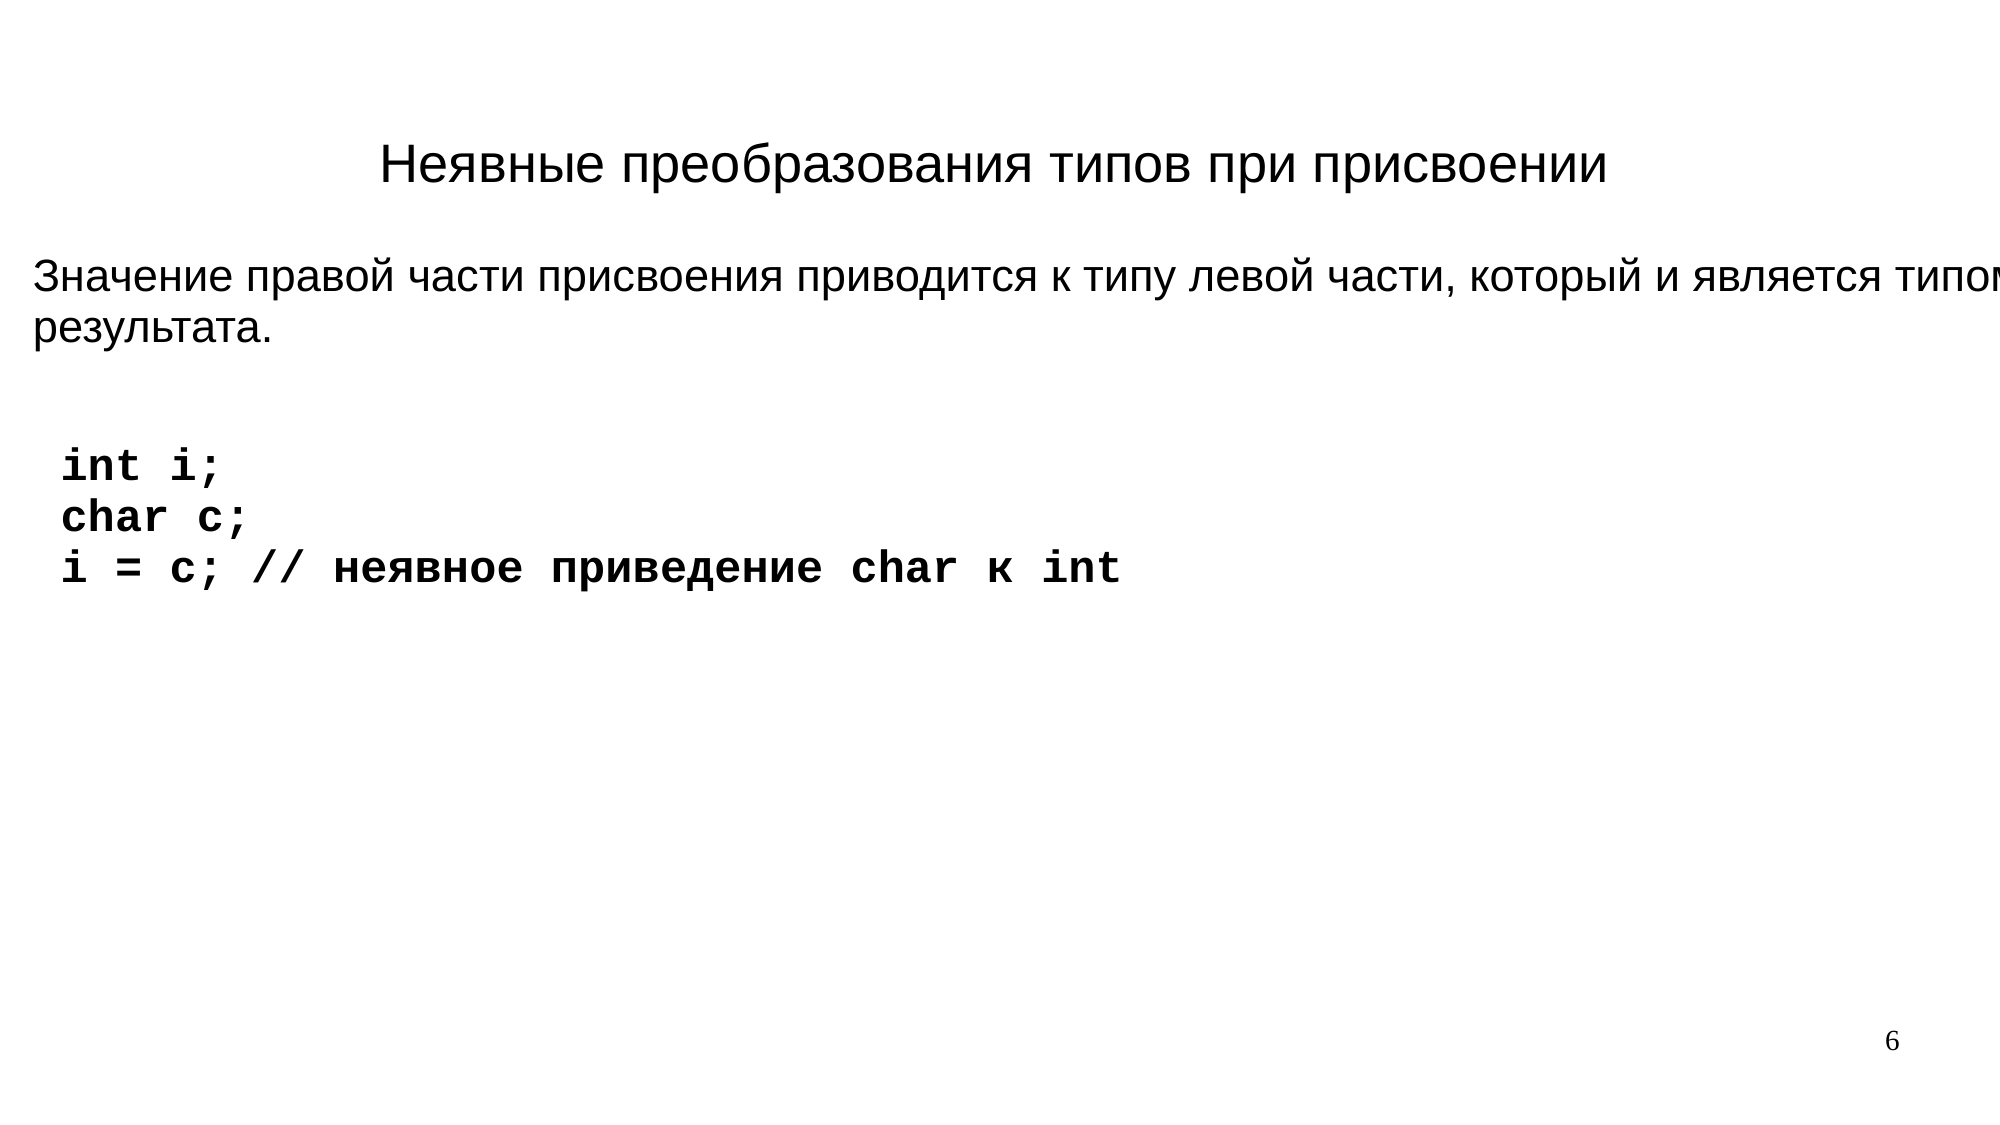

# Неявные преобразования типов при присвоении
Значение правой части присвоения приводится к типу левой части, который и является типом результата.
int i;
char c;
i = c; // неявное приведение char к int
6